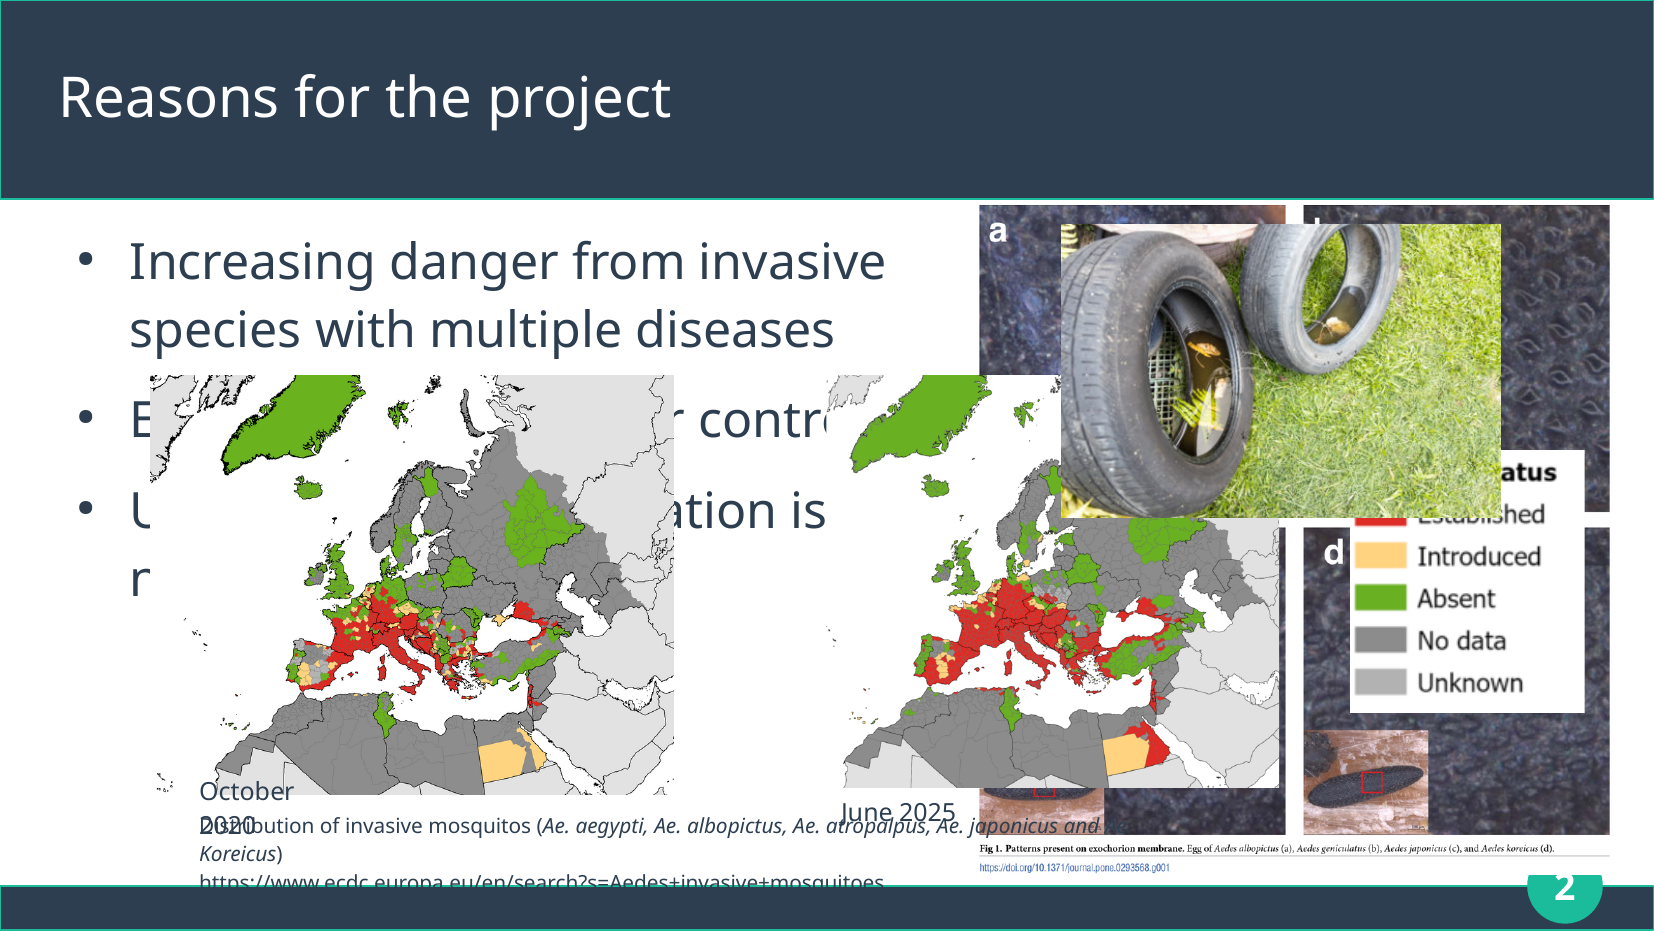

# Reasons for the project
Increasing danger from invasive species with multiple diseases
Earliest stage for vector control
Until now egg identification is not feasible
October 2020
June 2025
Distribution of invasive mosquitos (Ae. aegypti, Ae. albopictus, Ae. atropalpus, Ae. japonicus and Ae. Koreicus)
https://www.ecdc.europa.eu/en/search?s=Aedes+invasive+mosquitoes
2